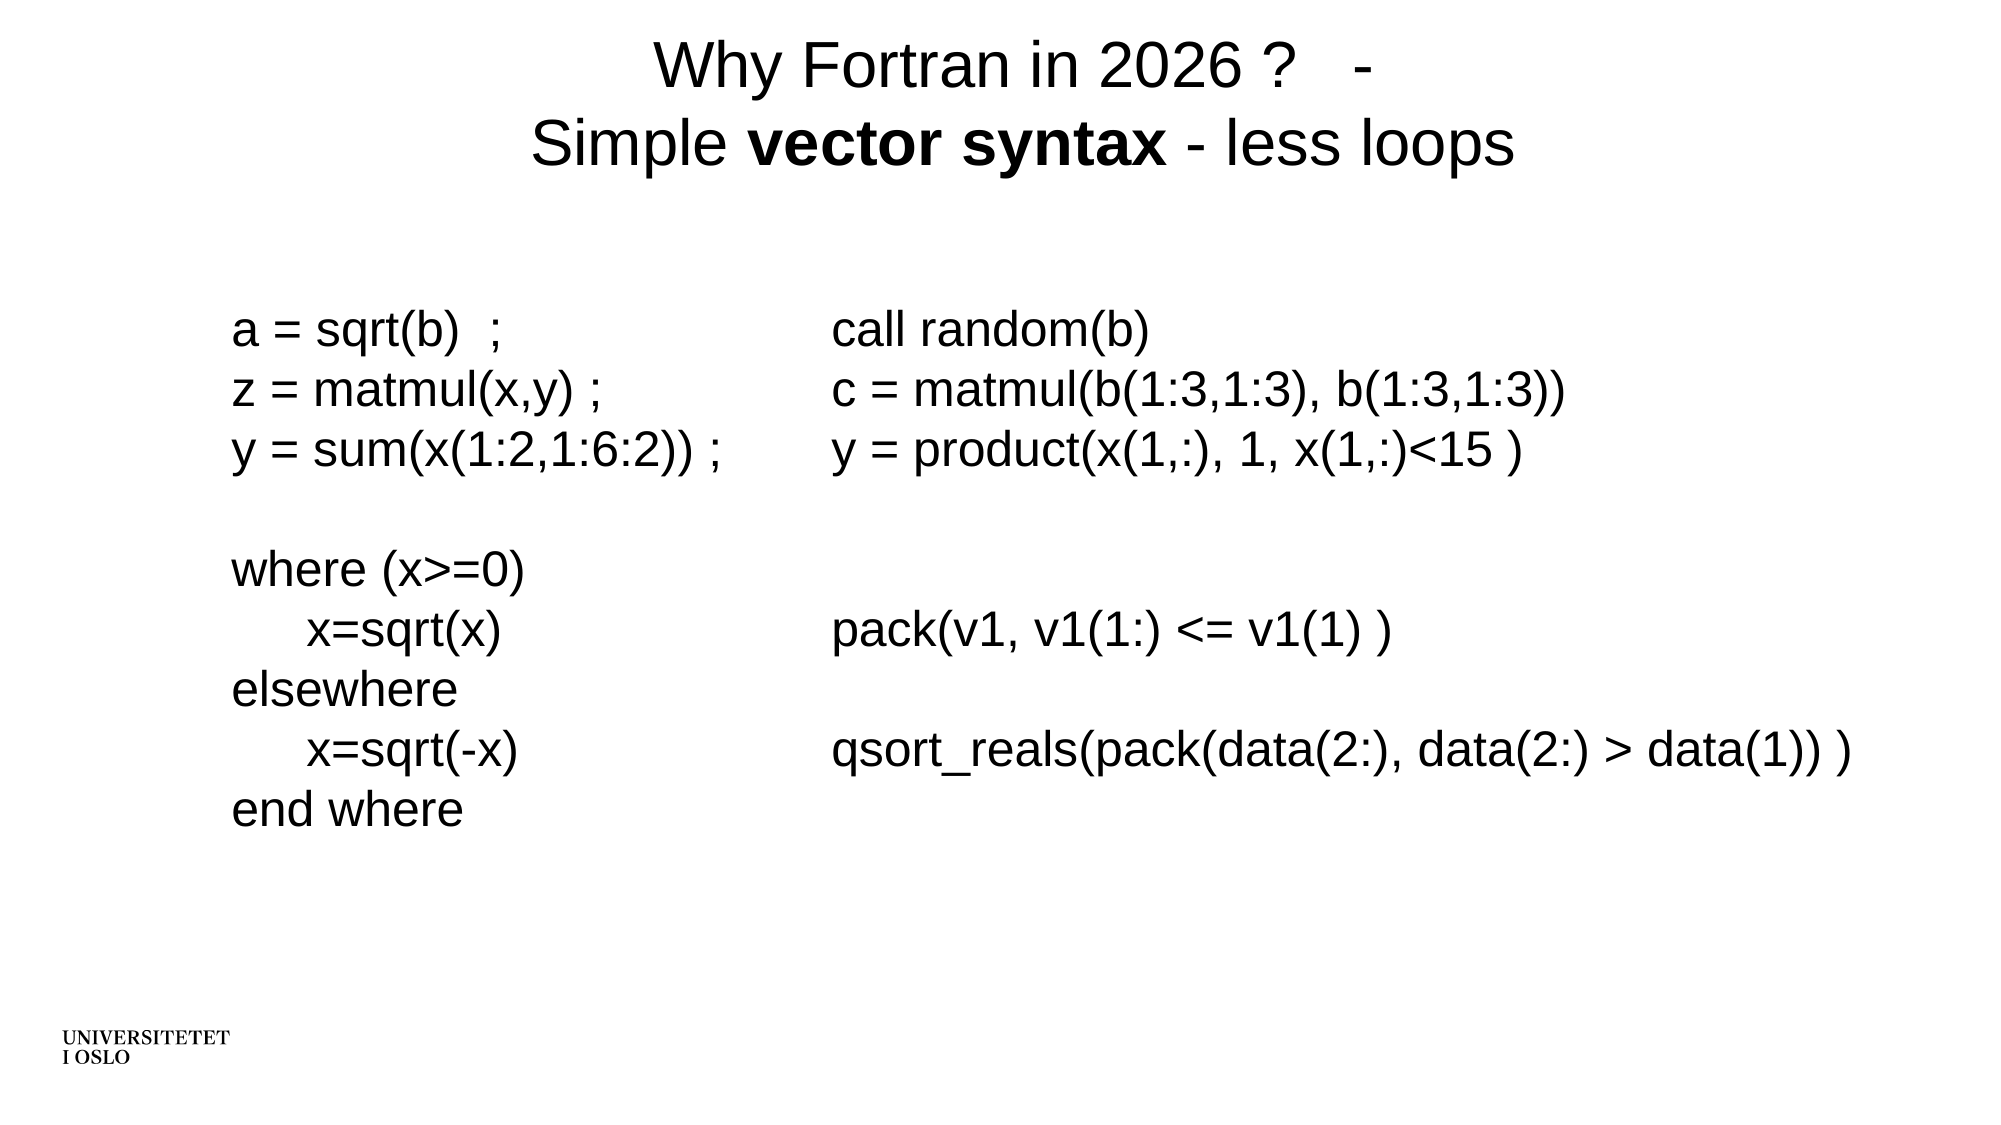

# Why Fortran in 2026 ? - Simple vector syntax - less loops
a = sqrt(b) ; 				call random(b)
z = matmul(x,y) ; 			c = matmul(b(1:3,1:3), b(1:3,1:3))
y = sum(x(1:2,1:6:2)) ; 	y = product(x(1,:), 1, x(1,:)<15 )
where (x>=0)
 	x=sqrt(x)					pack(v1, v1(1:) <= v1(1) )
elsewhere
 	x=sqrt(-x)					qsort_reals(pack(data(2:), data(2:) > data(1)) )
end where